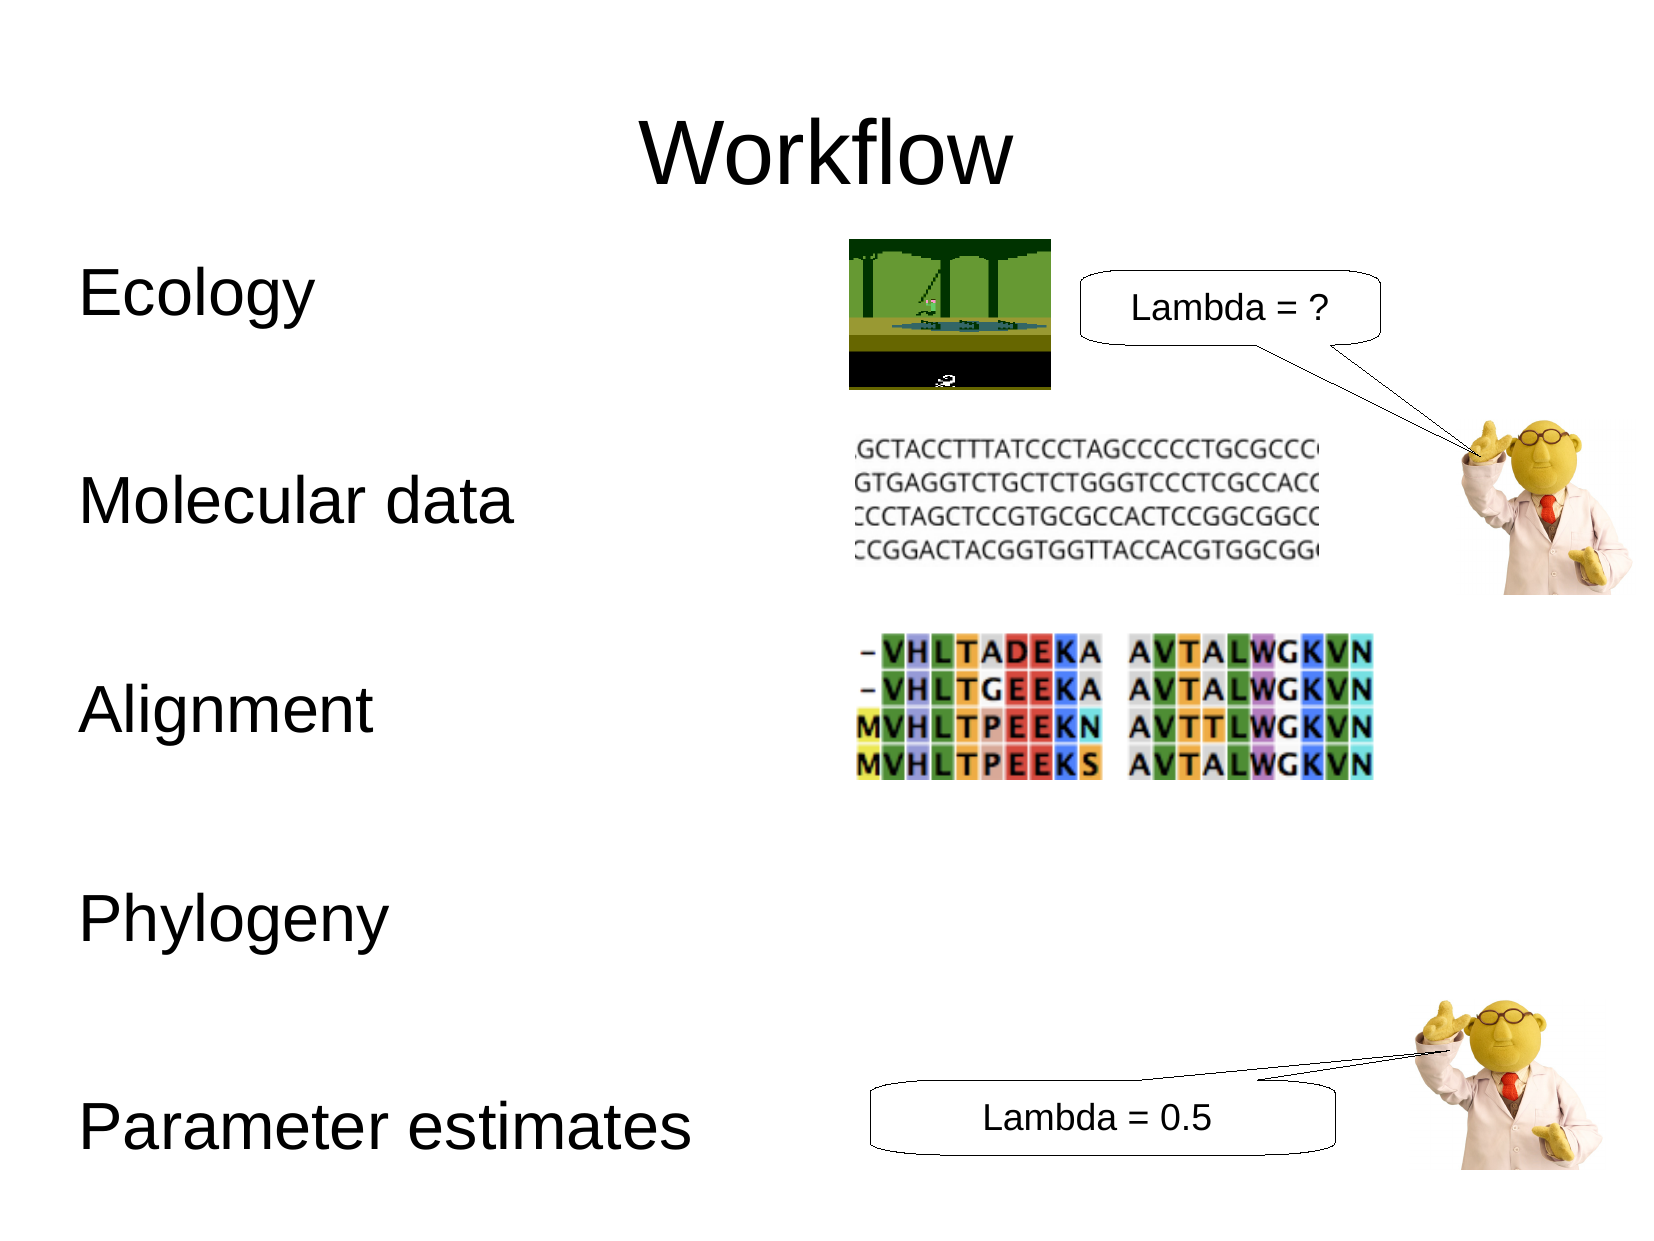

Workflow
# Ecology
Molecular data
Alignment
Phylogeny
Parameter estimates
Lambda = ?
Lambda = 0.5